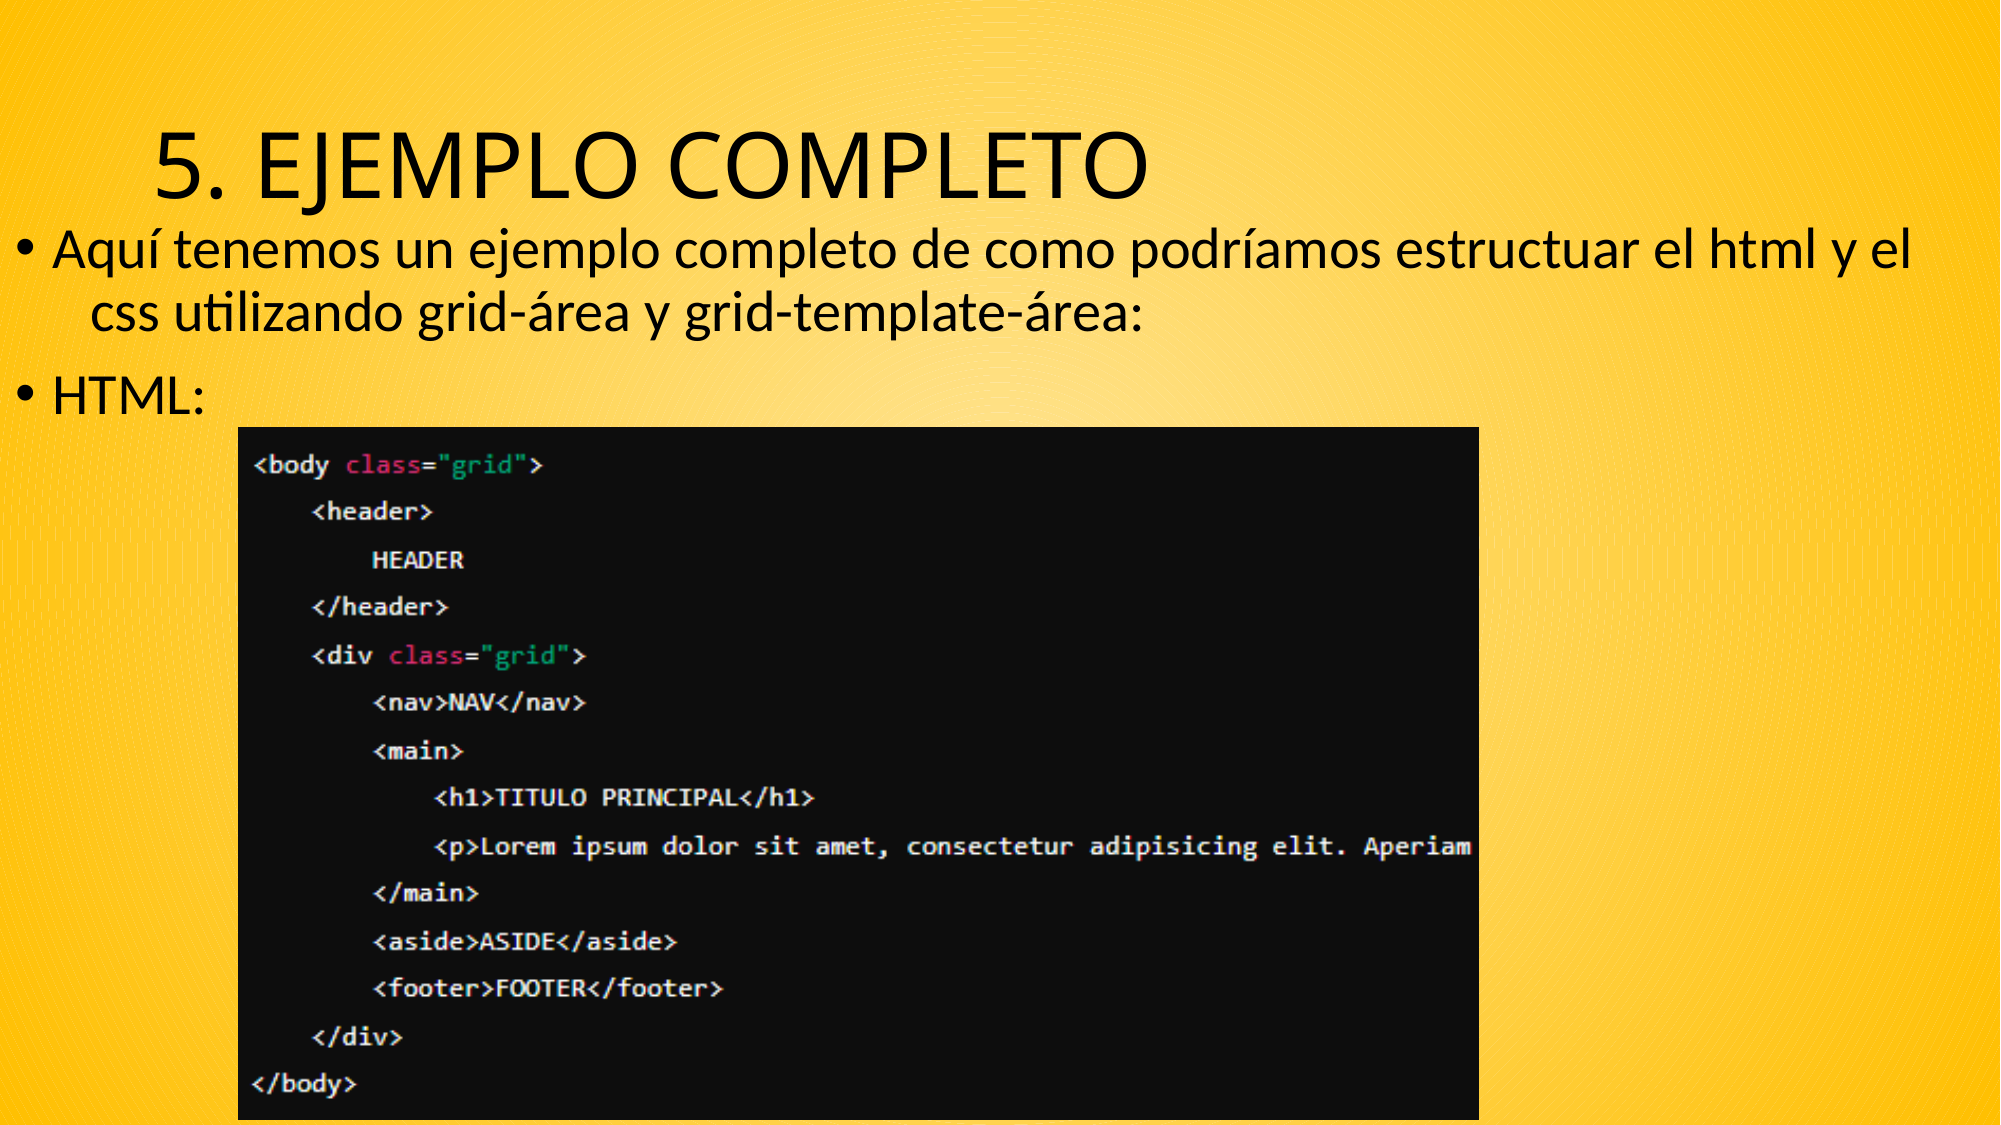

# 5. EJEMPLO COMPLETO
Aquí tenemos un ejemplo completo de como podríamos estructuar el html y el css utilizando grid-área y grid-template-área:
HTML: